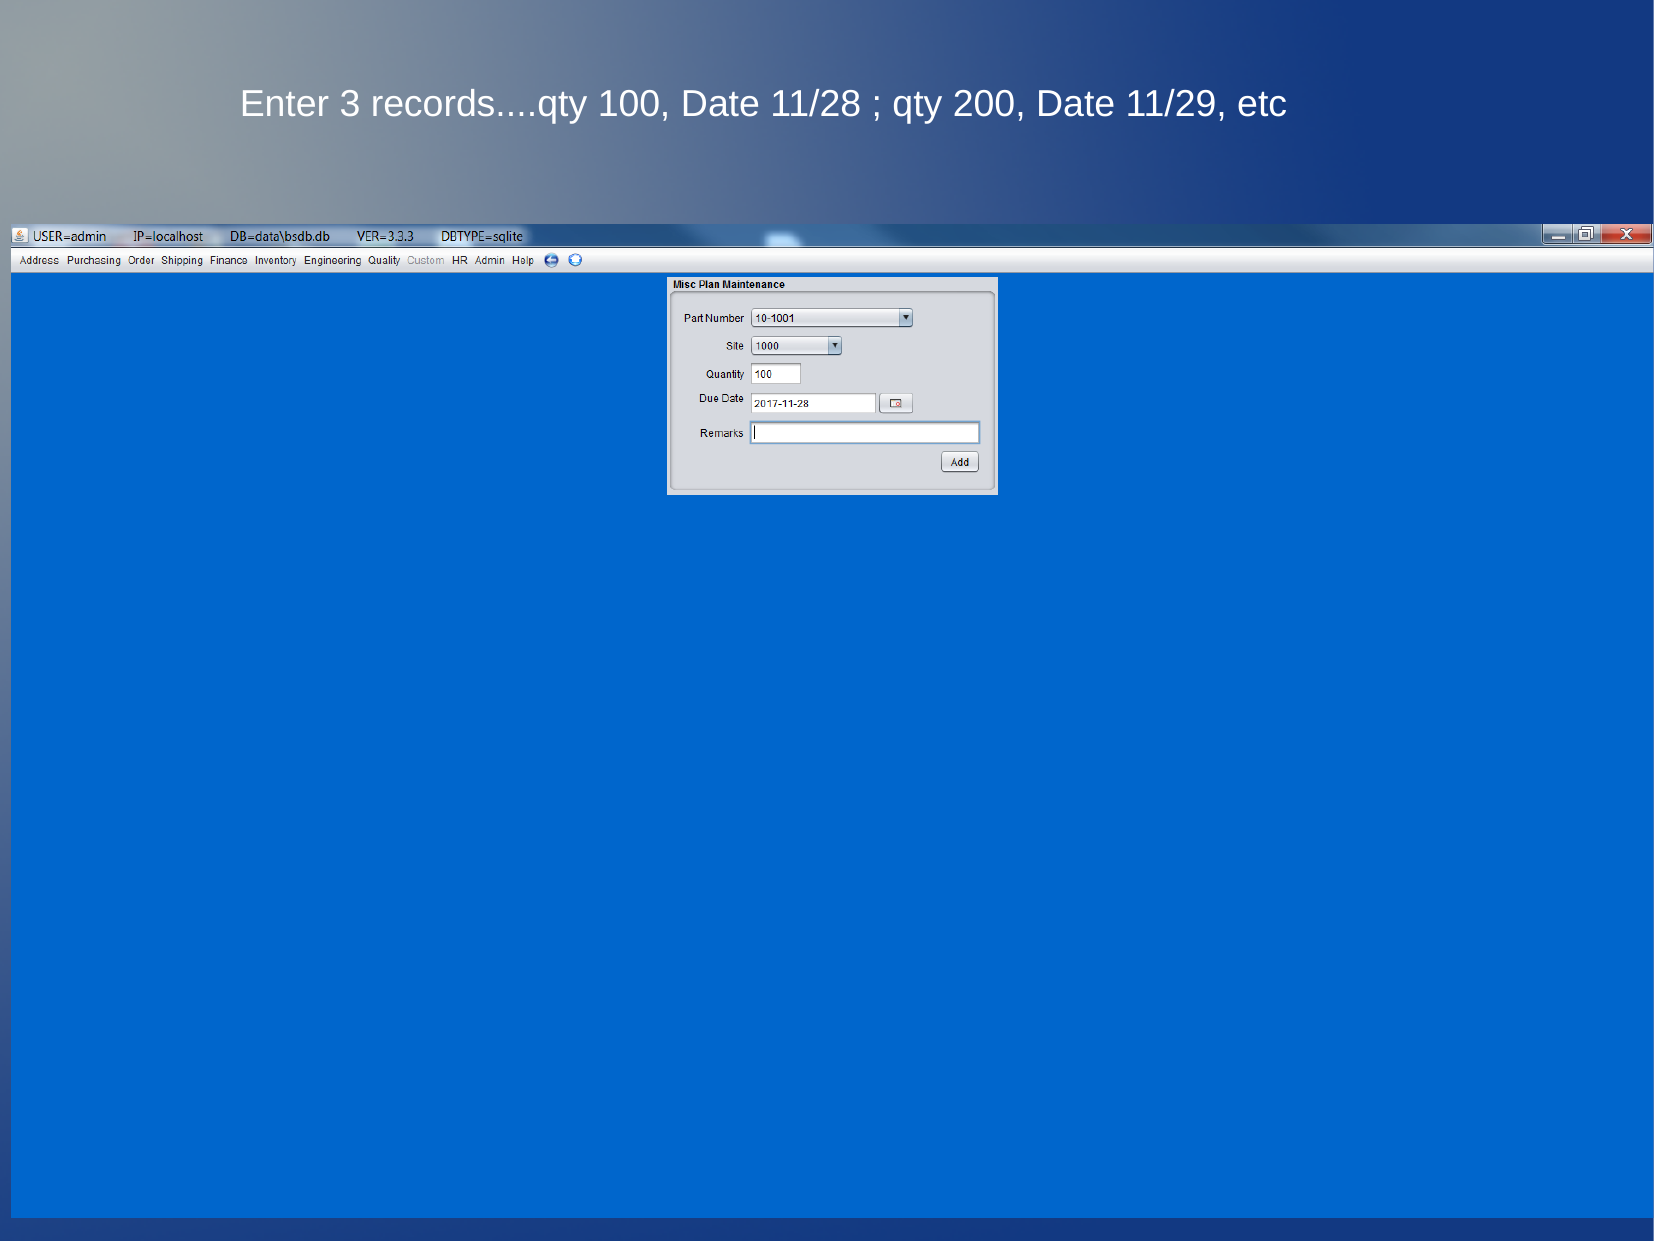

Enter 3 records....qty 100, Date 11/28 ; qty 200, Date 11/29, etc